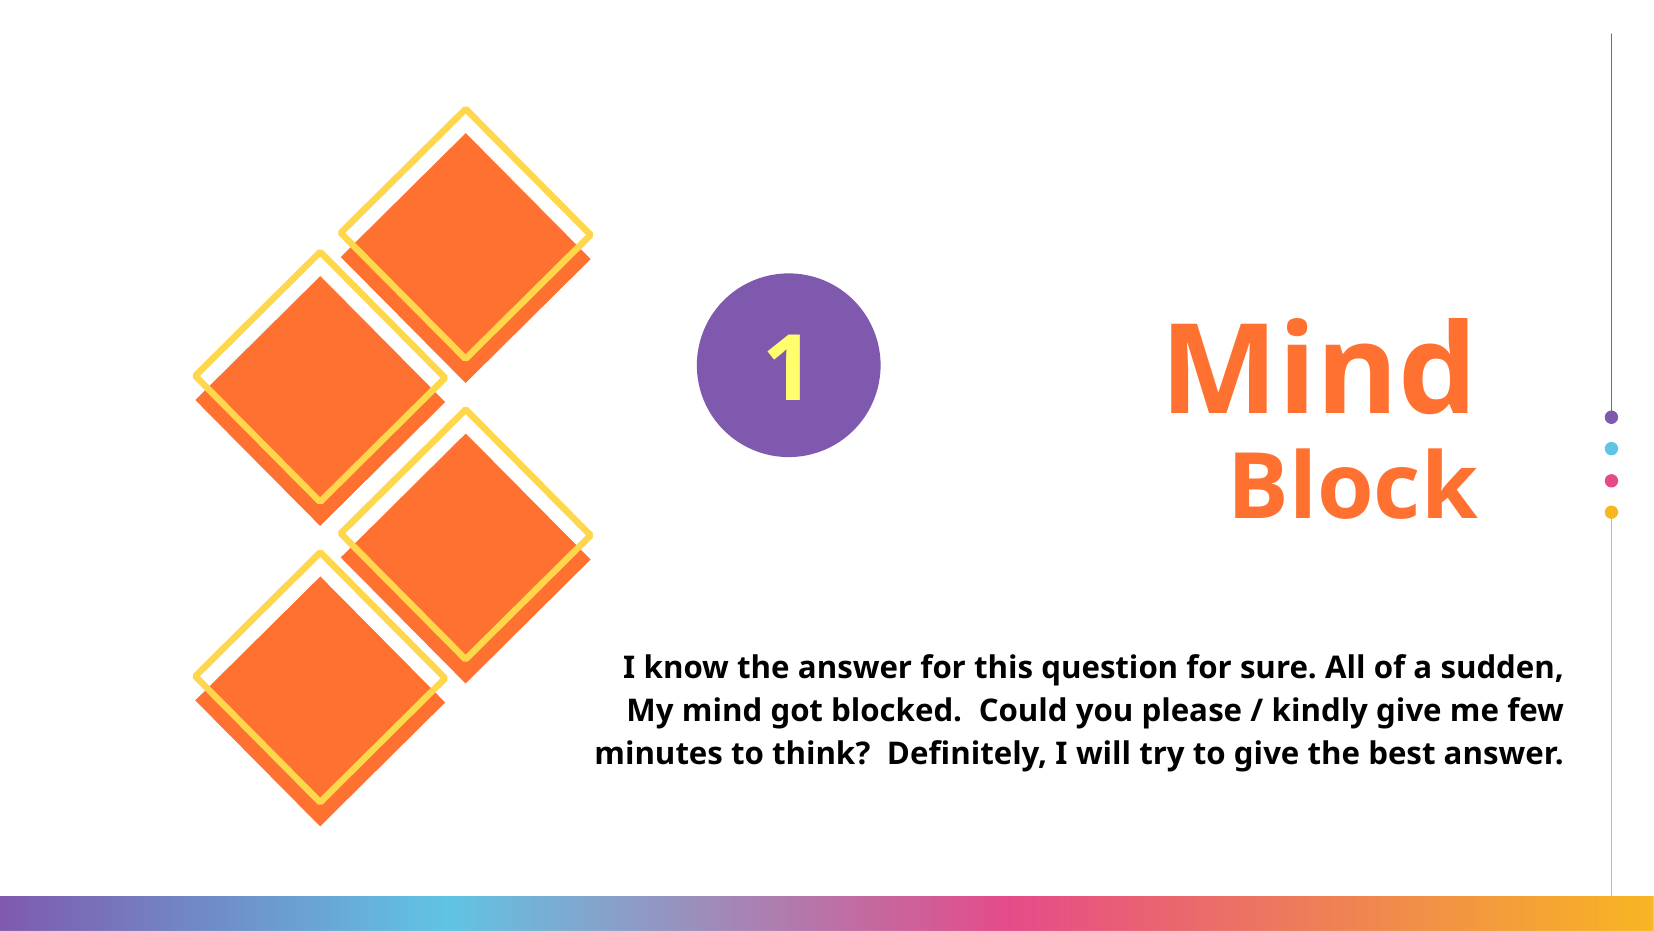

# Mind
1
Block
I know the answer for this question for sure. All of a sudden, My mind got blocked. Could you please / kindly give me few minutes to think? Definitely, I will try to give the best answer.